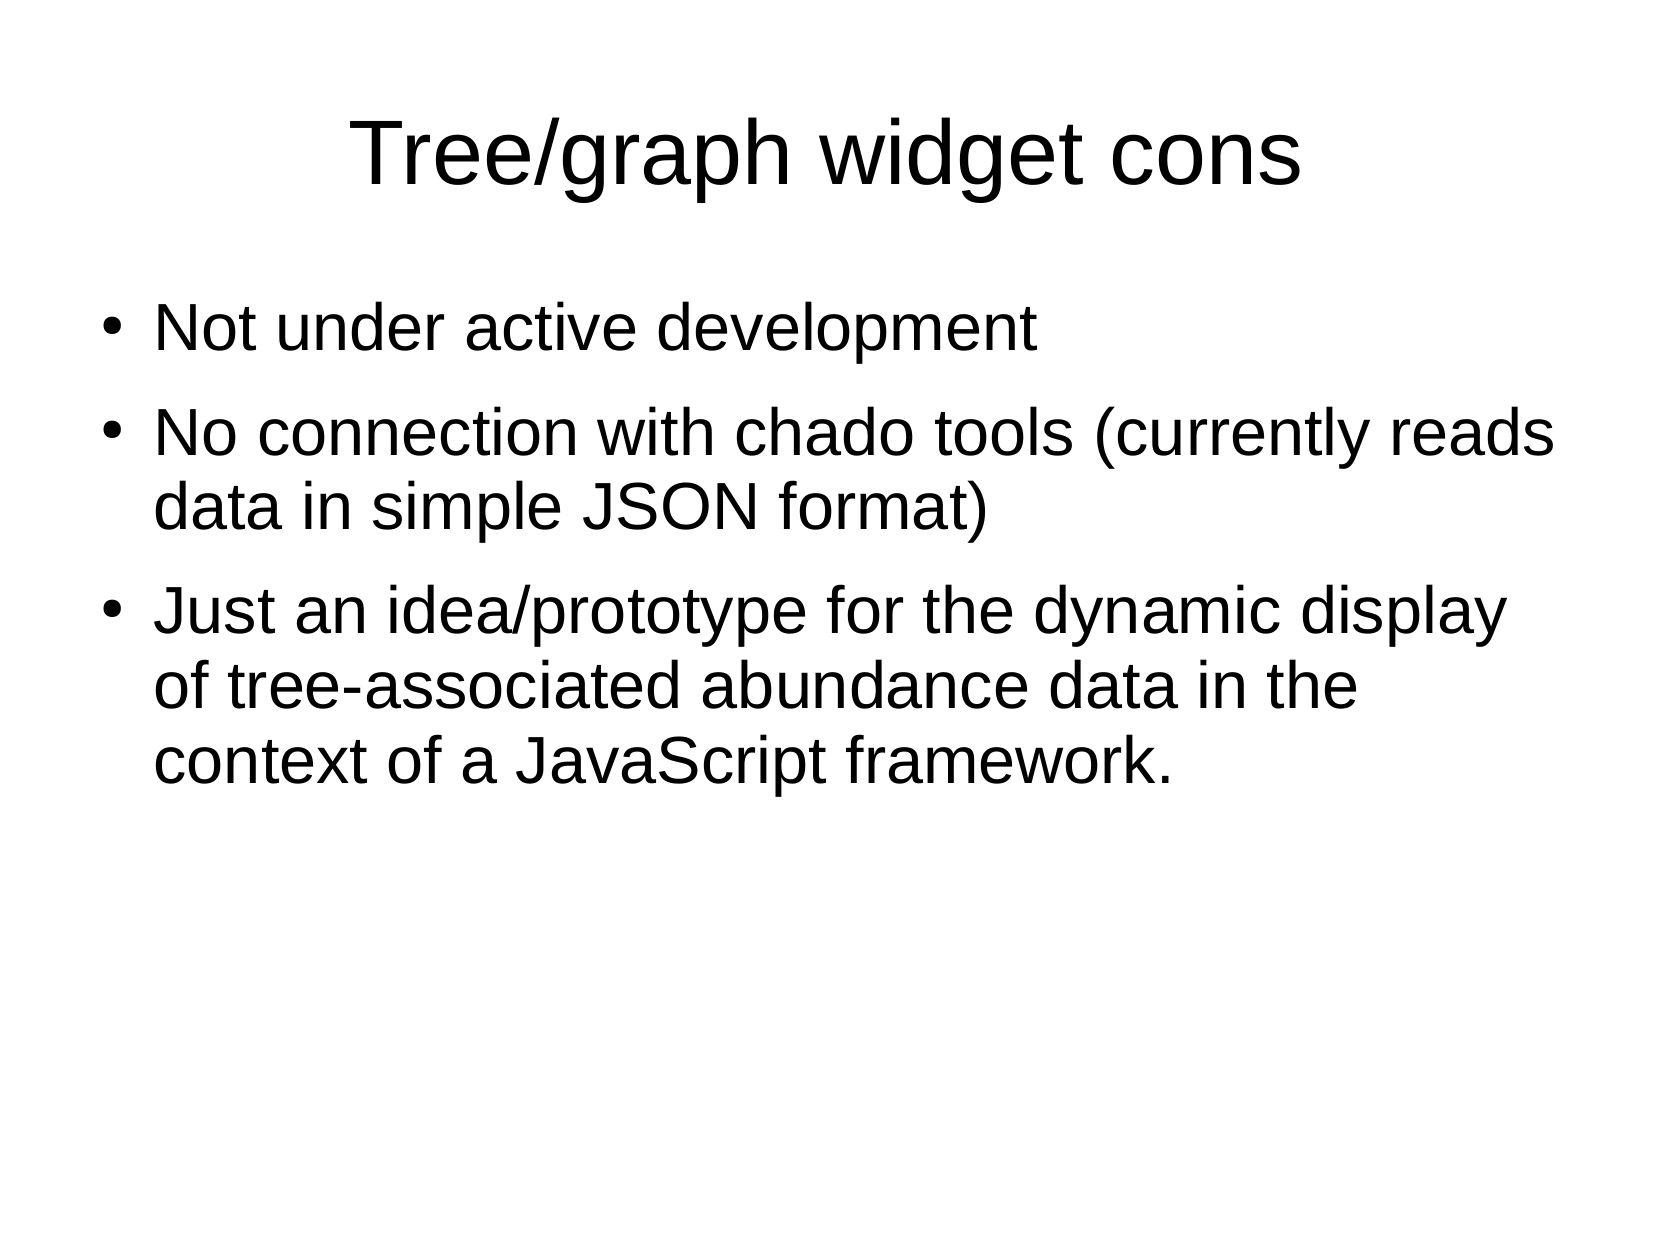

# Tree/graph widget cons
Not under active development
No connection with chado tools (currently reads data in simple JSON format)
Just an idea/prototype for the dynamic display of tree-associated abundance data in the context of a JavaScript framework.